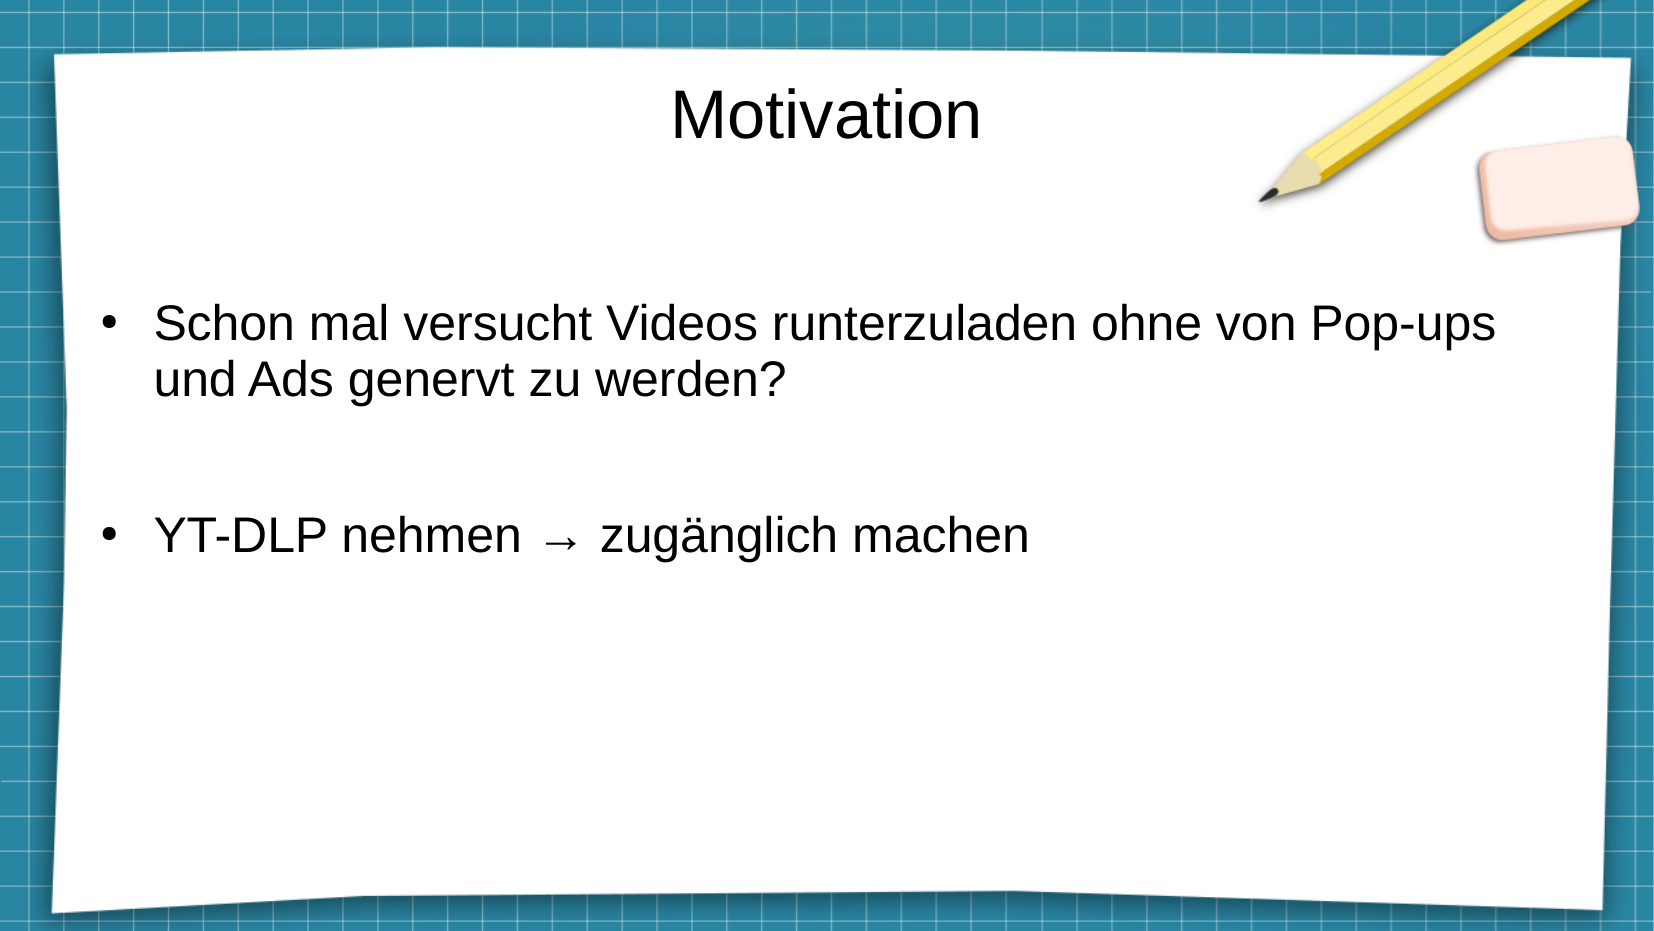

# Motivation
Schon mal versucht Videos runterzuladen ohne von Pop-ups und Ads genervt zu werden?
YT-DLP nehmen → zugänglich machen